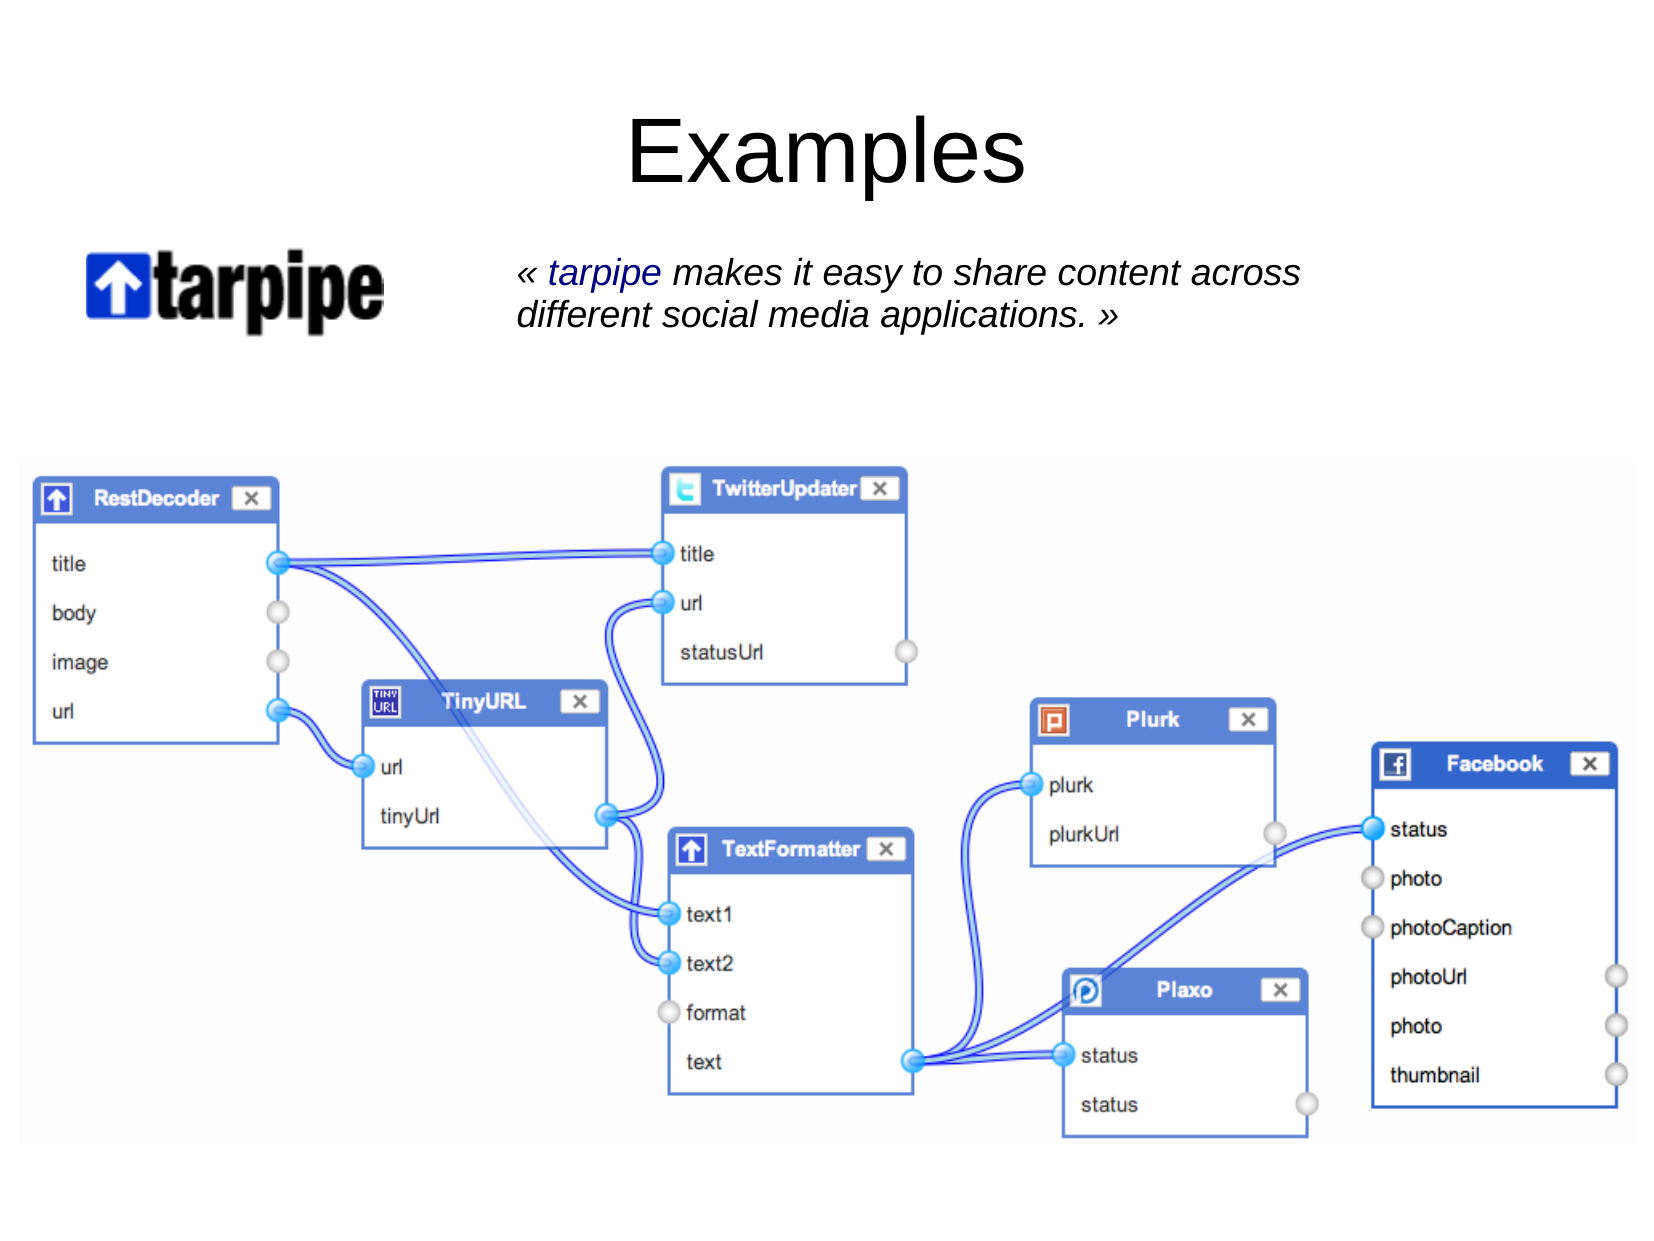

# Examples
« tarpipe makes it easy to share content across different social media applications. »